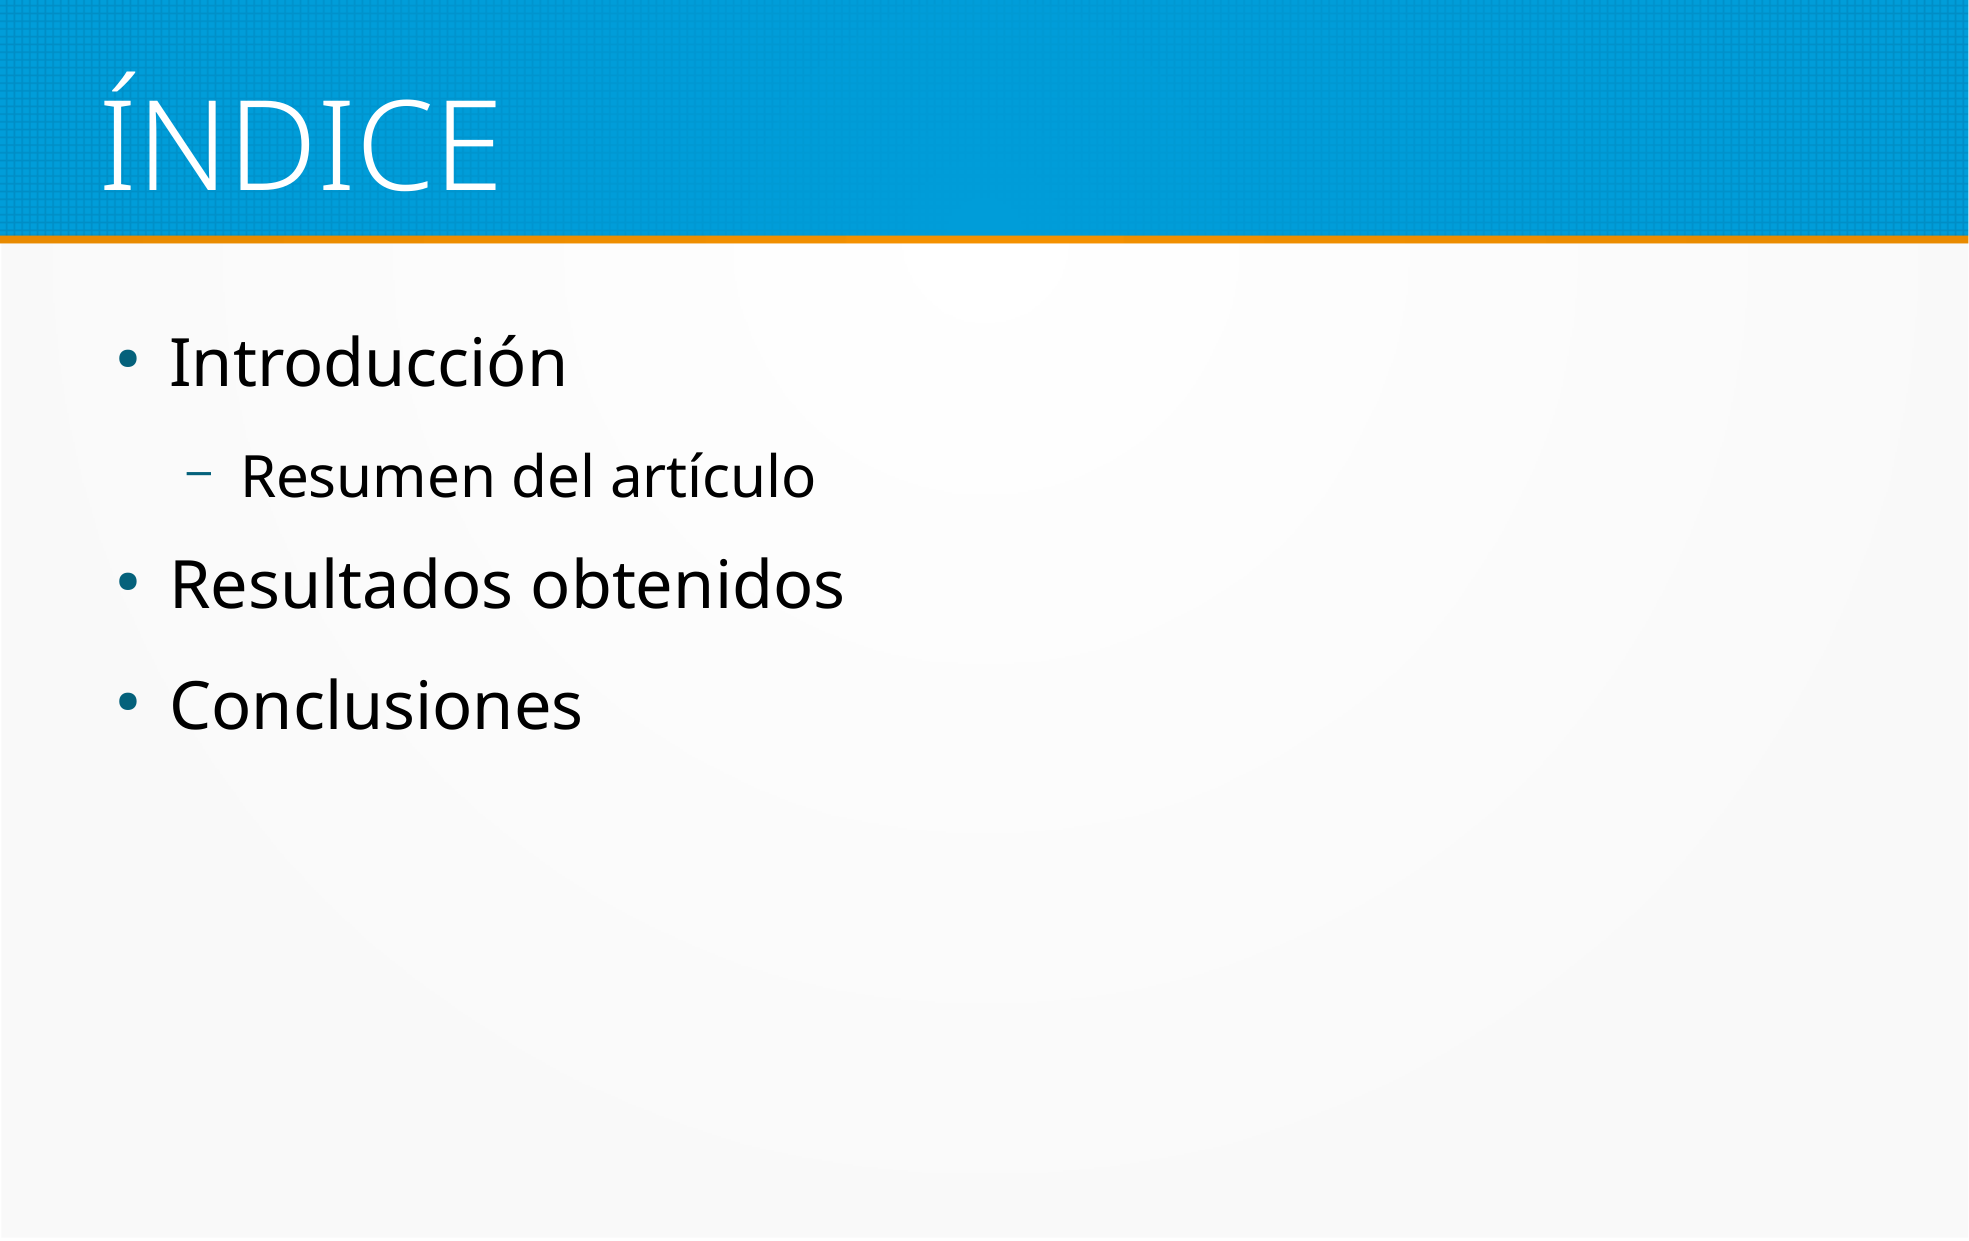

# ÍNDICE
Introducción
Resumen del artículo
Resultados obtenidos
Conclusiones